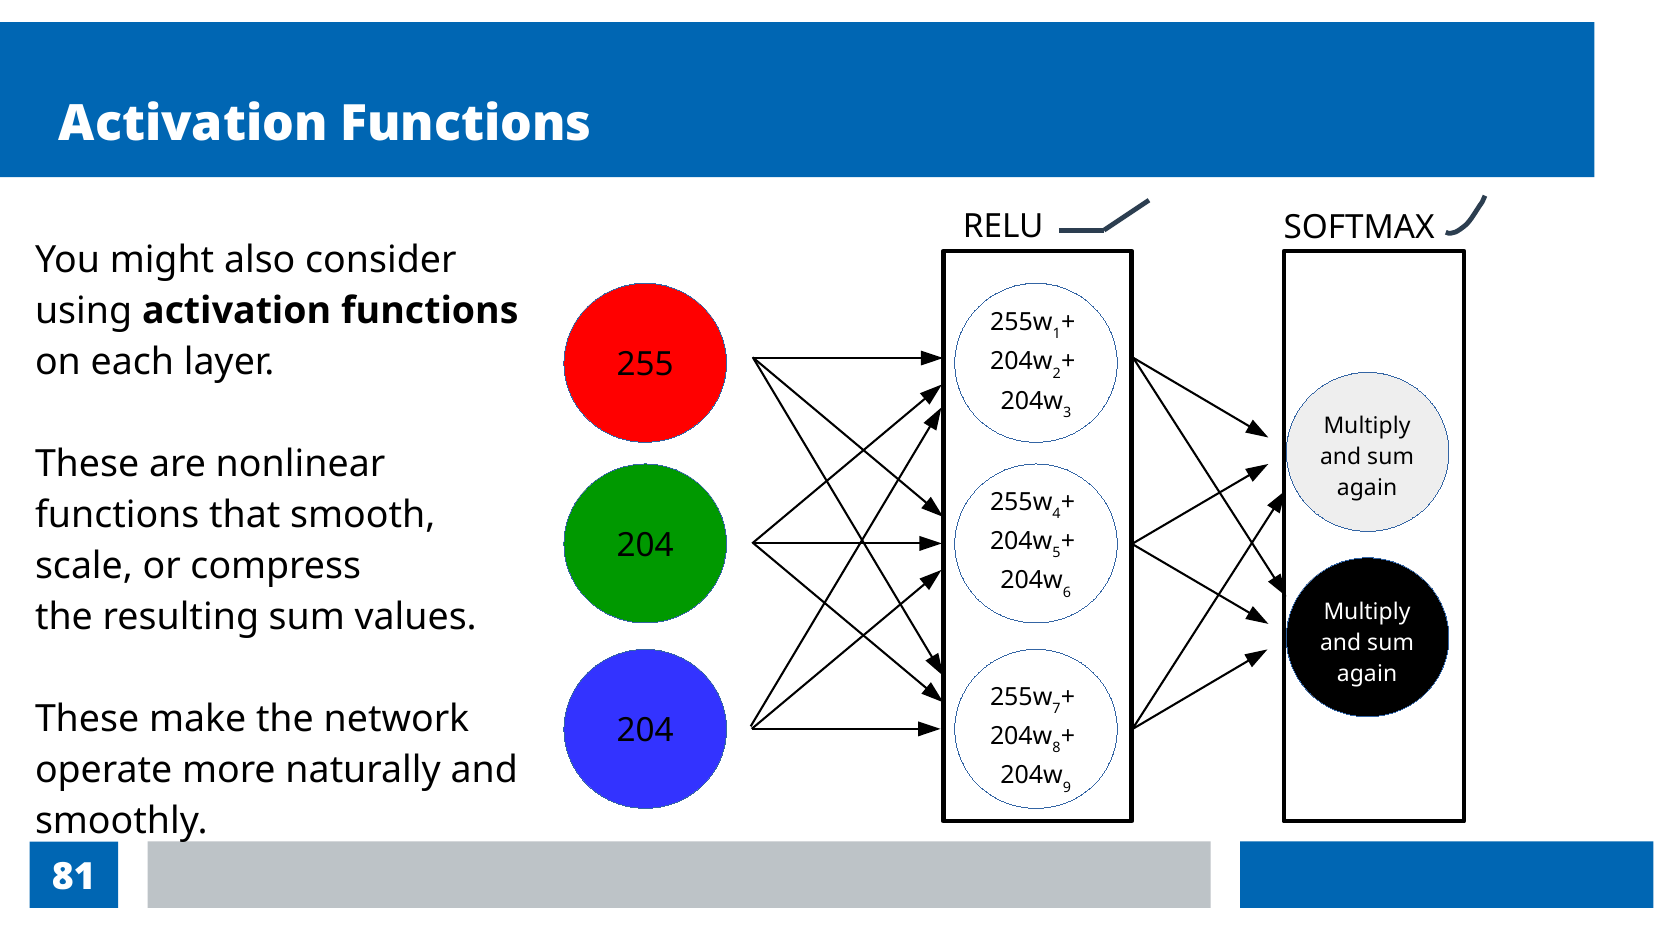

# Activation Functions
RELU
SOFTMAX
You might also consider
using activation functions on each layer.
These are nonlinear functions that smooth,
scale, or compress
the resulting sum values.
These make the network
operate more naturally and smoothly.
255
255w1+
204w2+
204w3
Multiply and sum again
204
255w4+
204w5+
204w6
Multiply and sum again
204
255w7+
204w8+
204w9
81